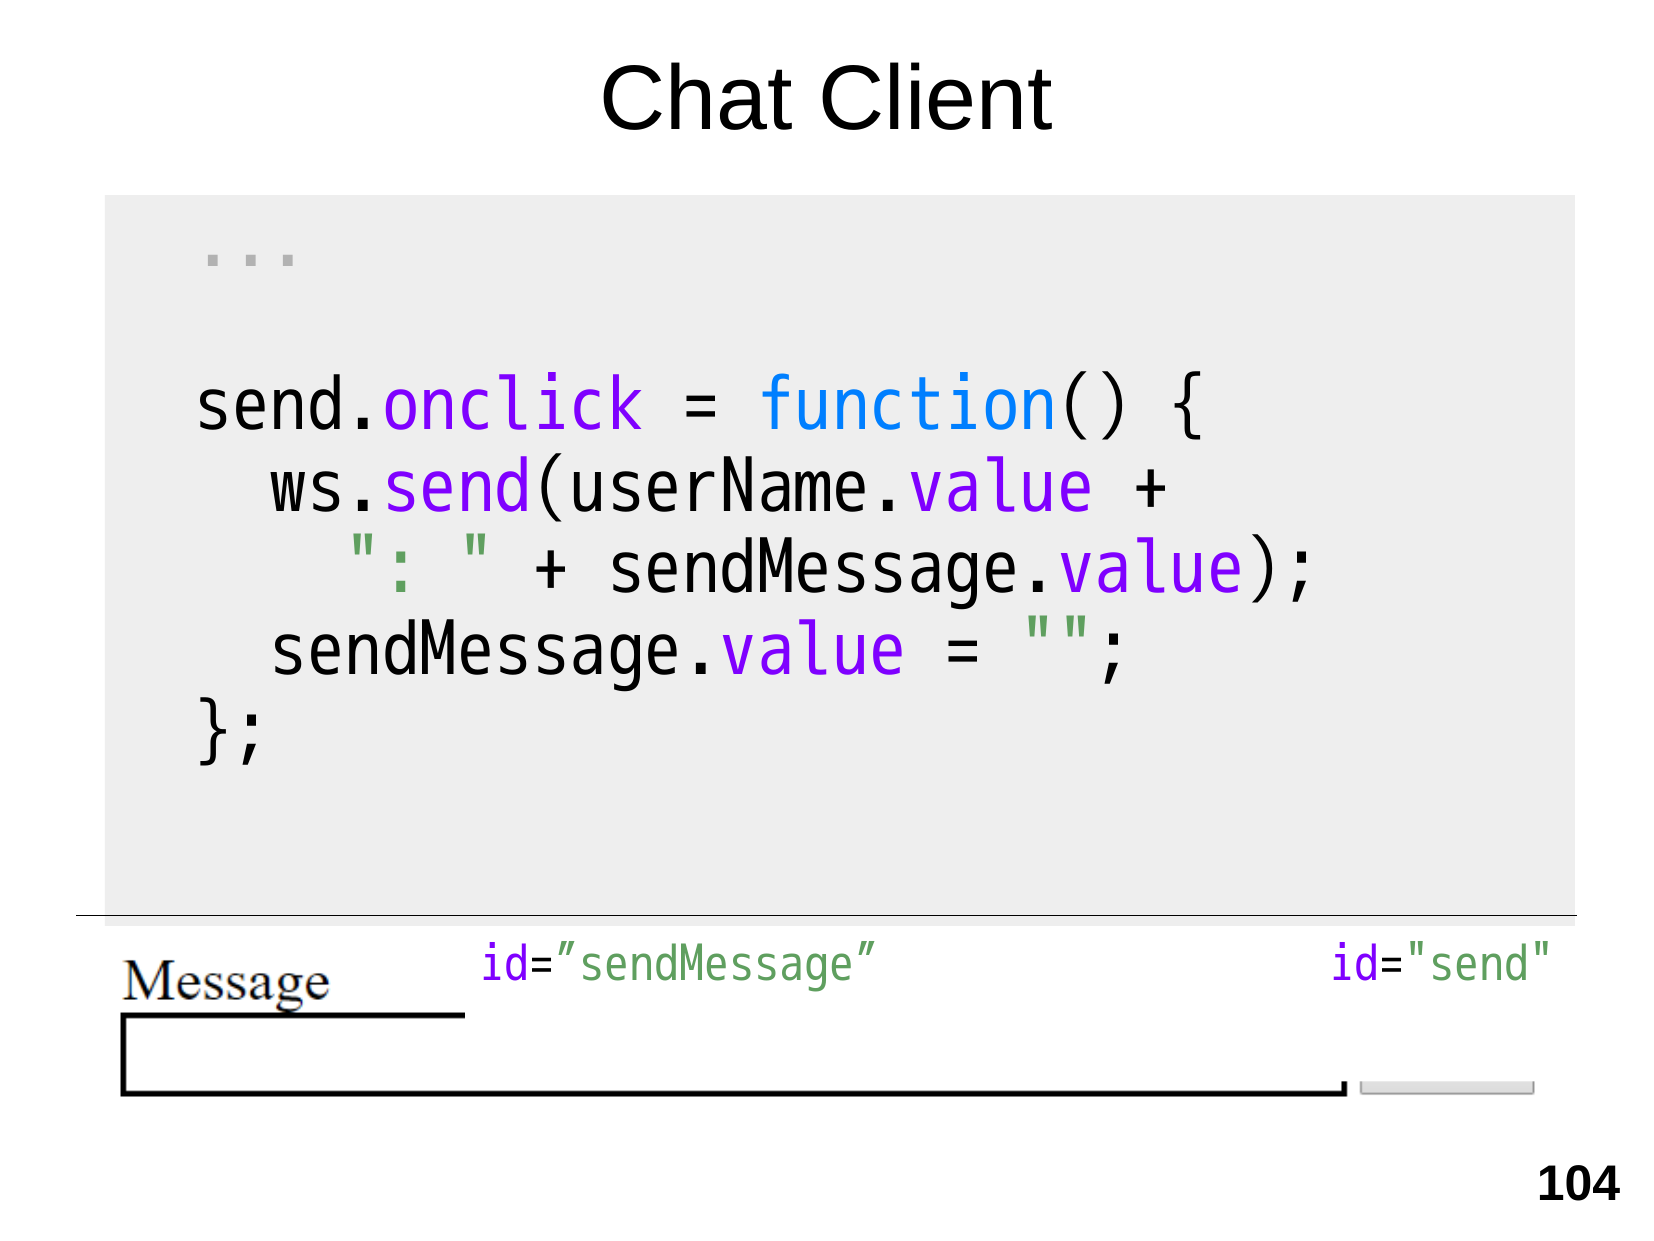

# Chat Client
	...
	send.onclick = function() {
		ws.send(userName.value +
			": " + sendMessage.value);
		sendMessage.value = "";
	};
id=”sendMessage” id="send"
104